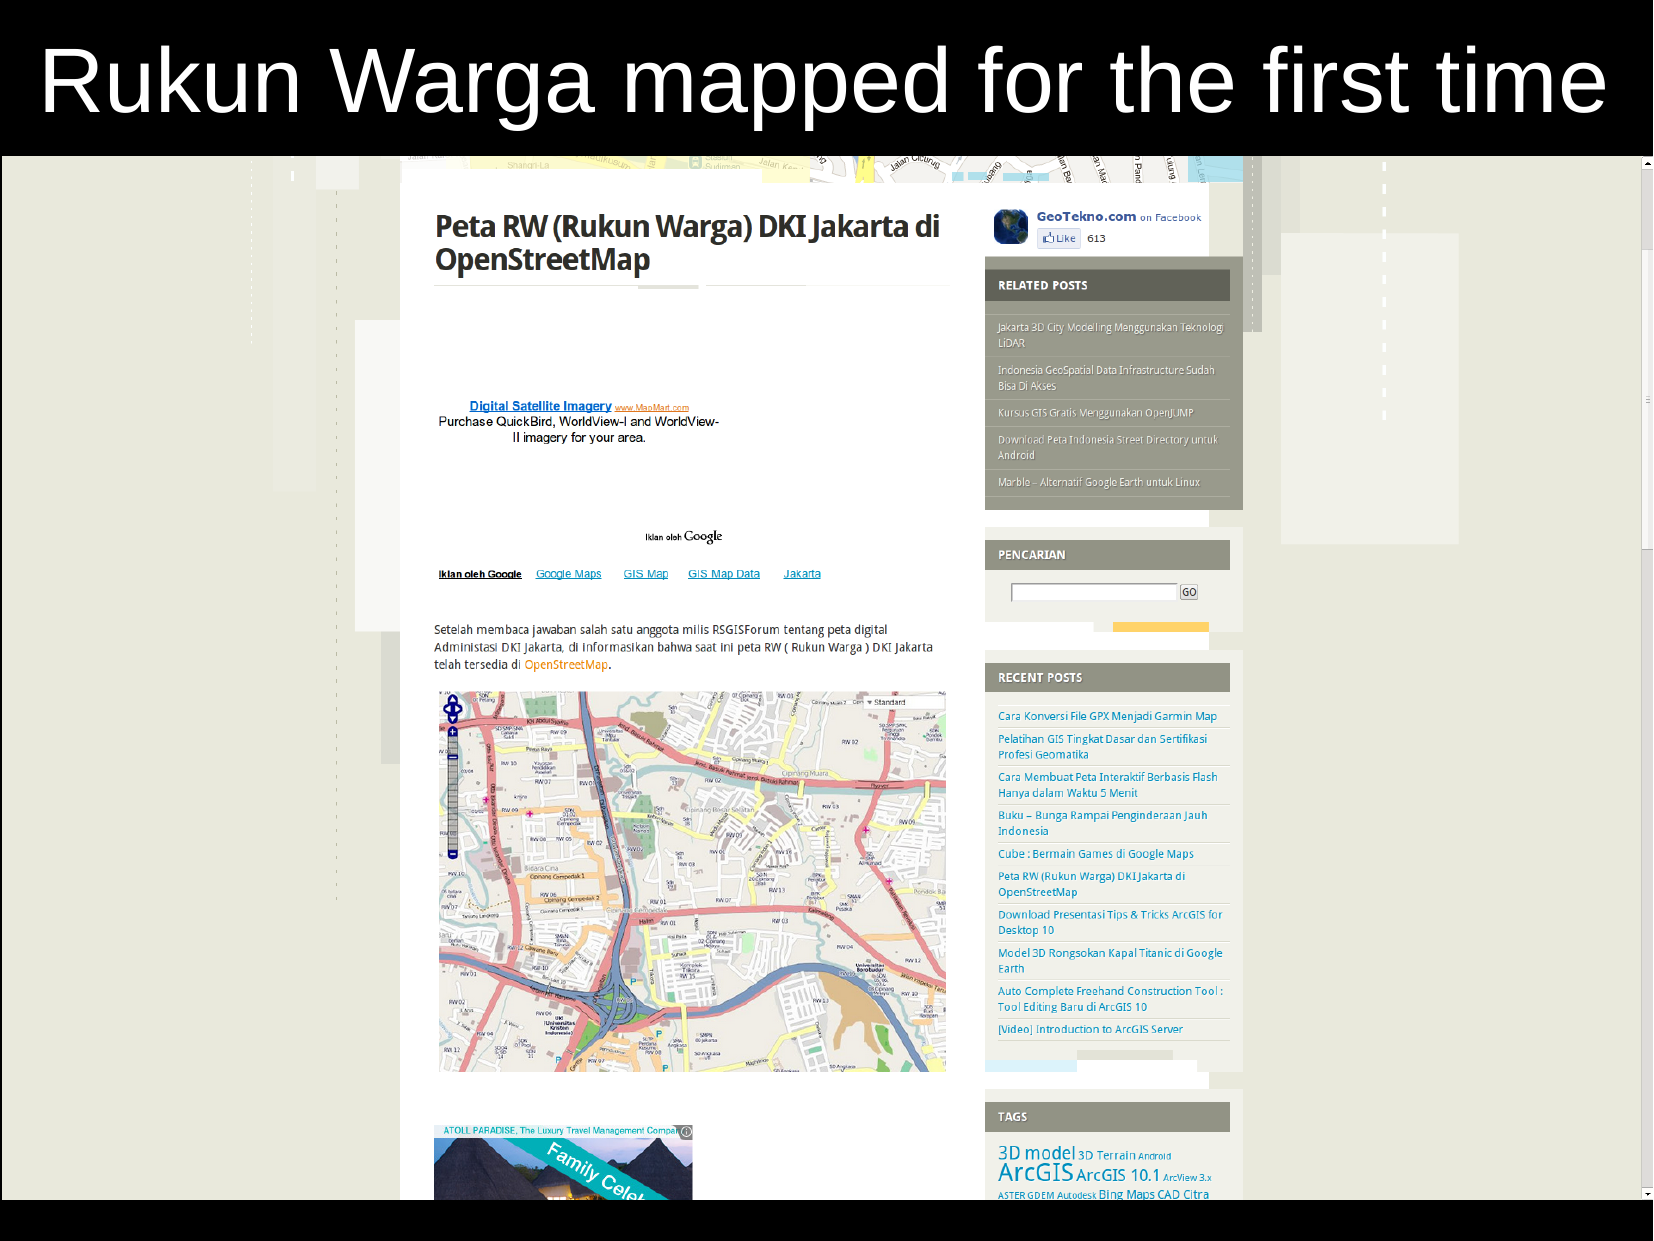

# Rukun Warga mapped for the first time